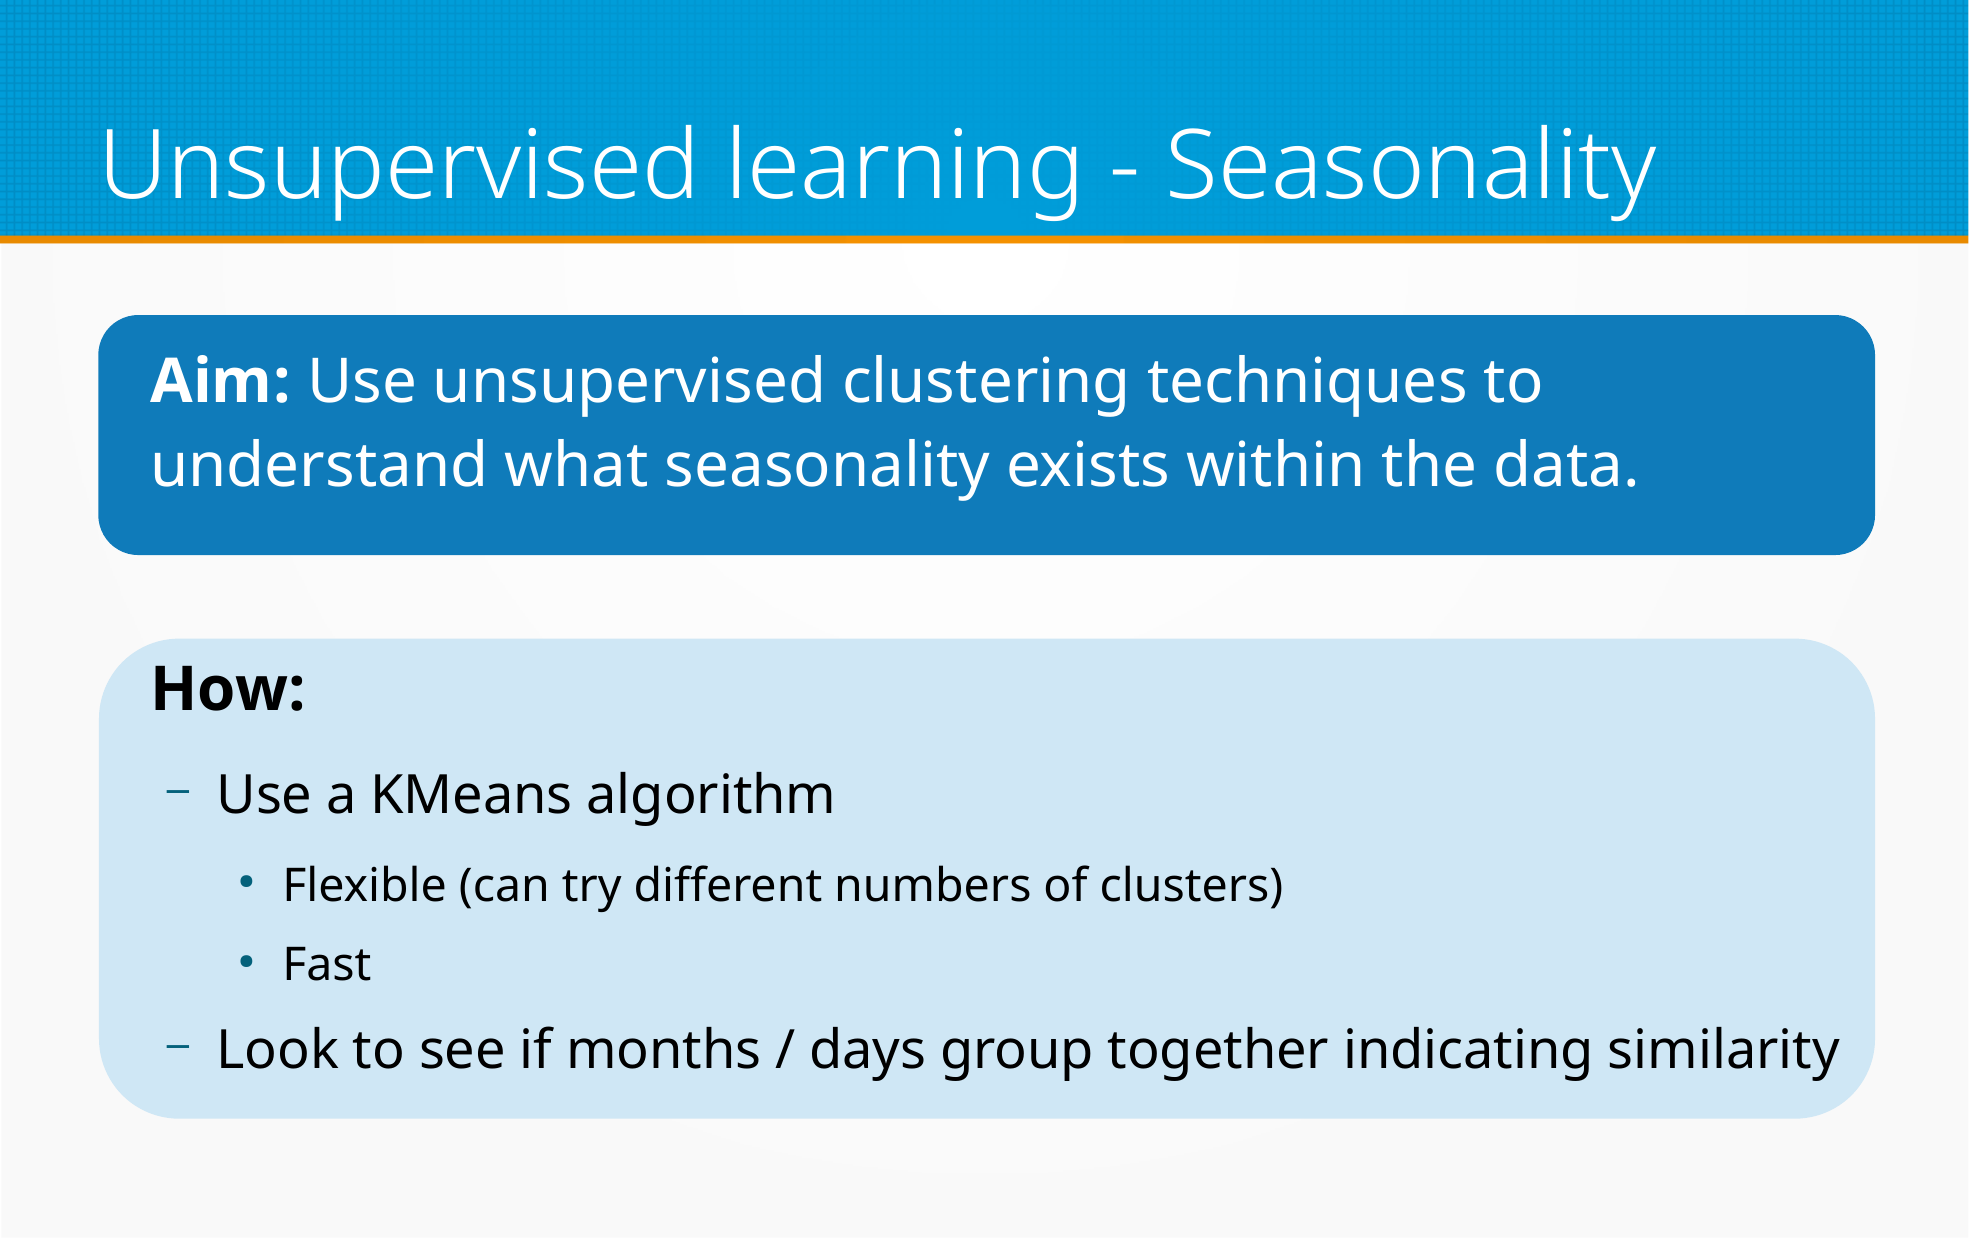

# Unsupervised learning - Seasonality
Aim: Use unsupervised clustering techniques to understand what seasonality exists within the data.
How:
Use a KMeans algorithm
Flexible (can try different numbers of clusters)
Fast
Look to see if months / days group together indicating similarity